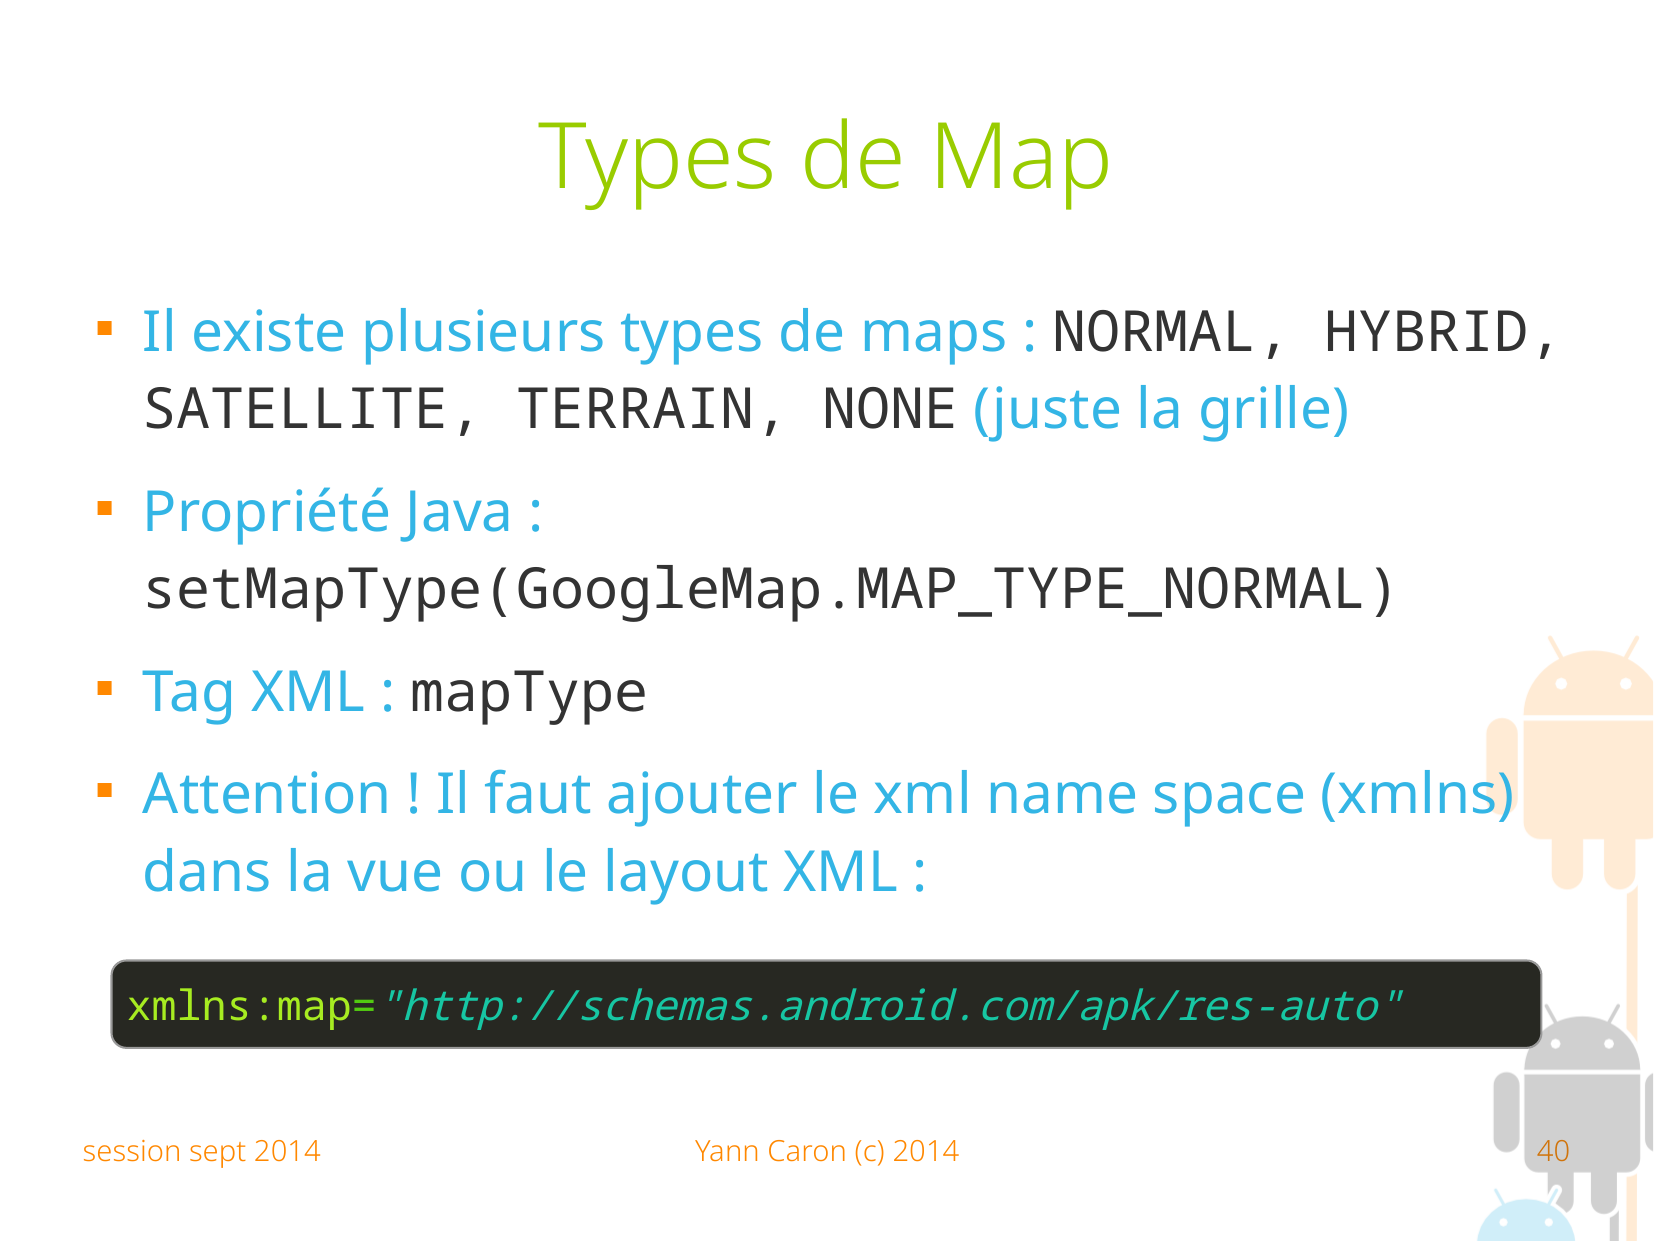

# Types de Map
Il existe plusieurs types de maps : NORMAL, HYBRID, SATELLITE, TERRAIN, NONE (juste la grille)
Propriété Java : setMapType(GoogleMap.MAP_TYPE_NORMAL)
Tag XML : mapType
Attention ! Il faut ajouter le xml name space (xmlns) dans la vue ou le layout XML :
xmlns:map="http://schemas.android.com/apk/res-auto"
session sept 2014
Yann Caron (c) 2014
40